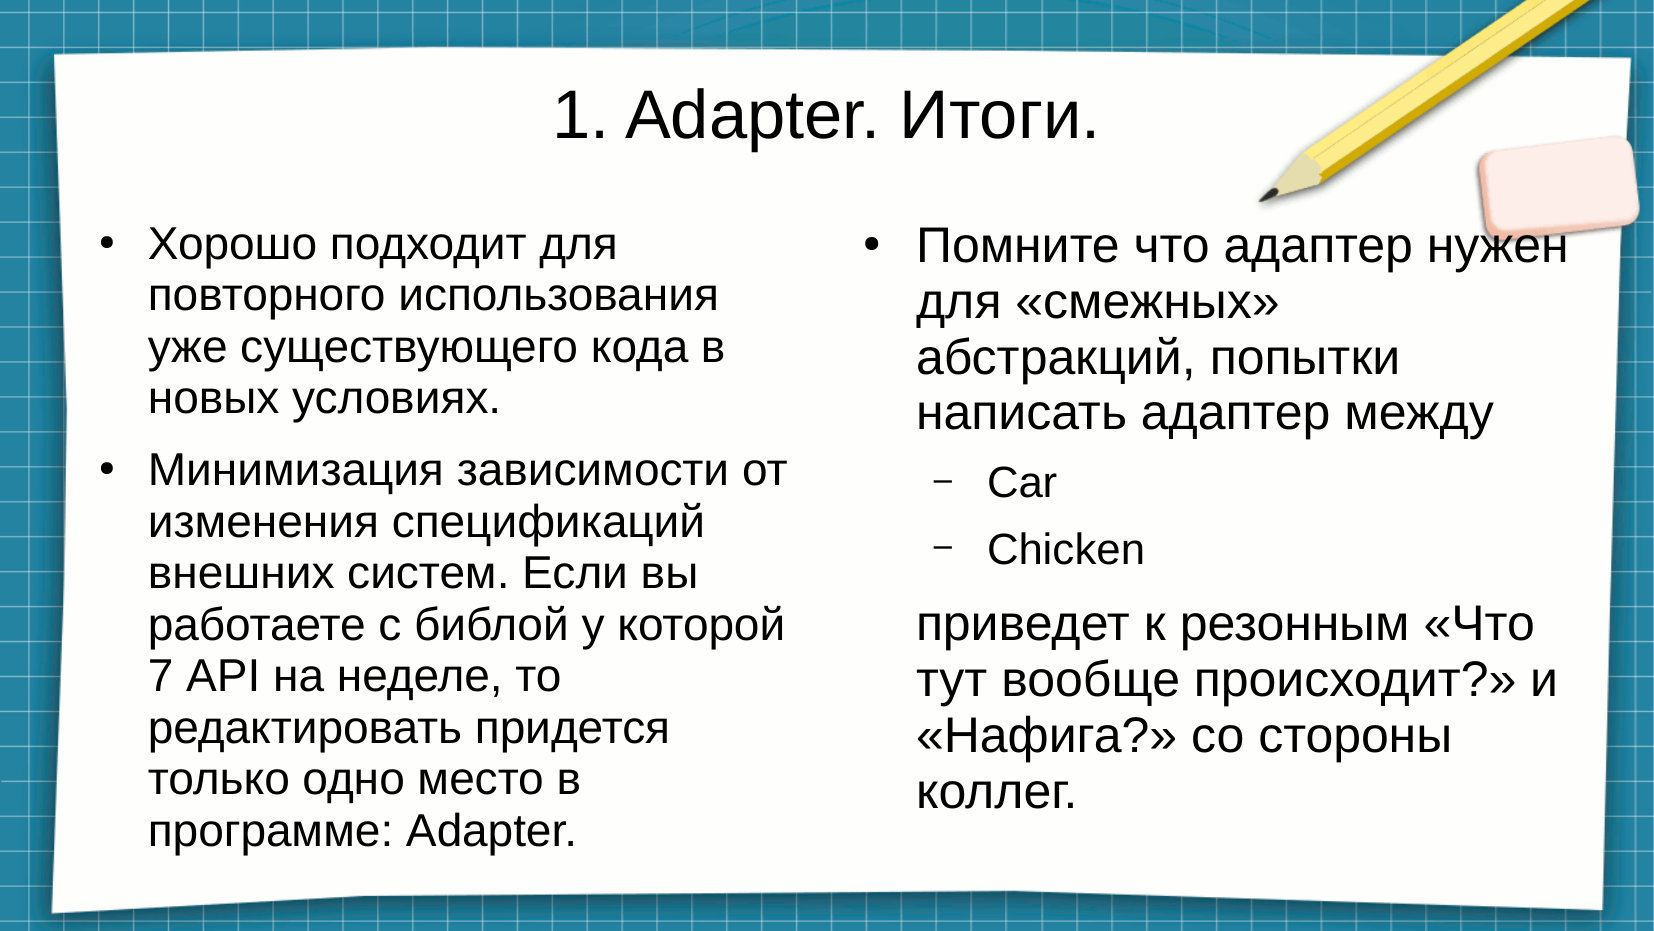

# 1. Adapter. Итоги.
Хорошо подходит для повторного использования уже существующего кода в новых условиях.
Минимизация зависимости от изменения спецификаций внешних систем. Если вы работаете с библой у которой 7 API на неделе, то редактировать придется только одно место в программе: Adapter.
Помните что адаптер нужен для «смежных» абстракций, попытки написать адаптер между
Car
Chicken
приведет к резонным «Что тут вообще происходит?» и «Нафига?» со стороны коллег.